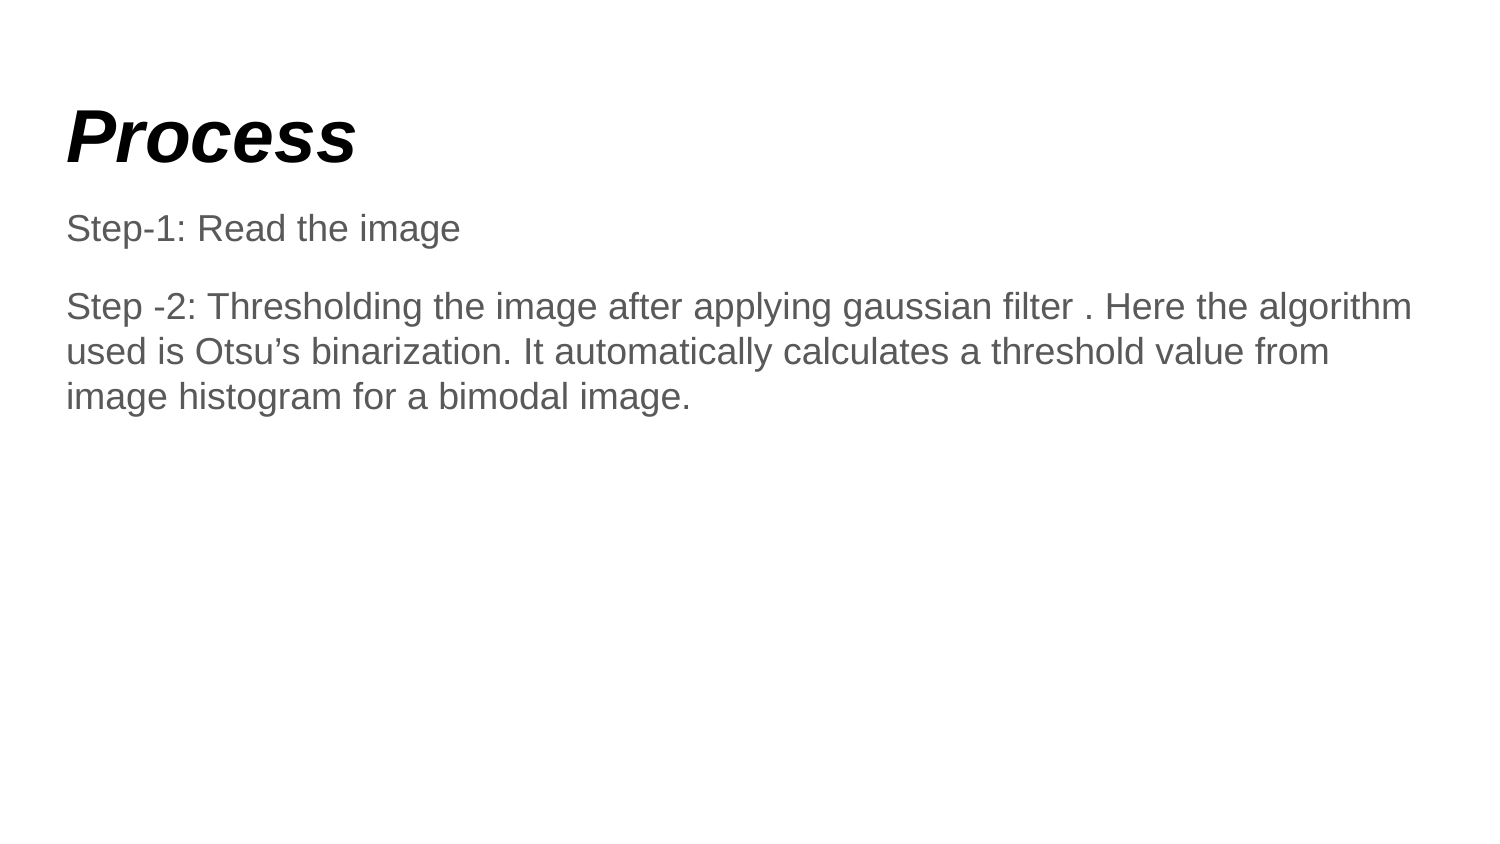

# Process
Step-1: Read the image
Step -2: Thresholding the image after applying gaussian filter . Here the algorithm used is Otsu’s binarization. It automatically calculates a threshold value from image histogram for a bimodal image.